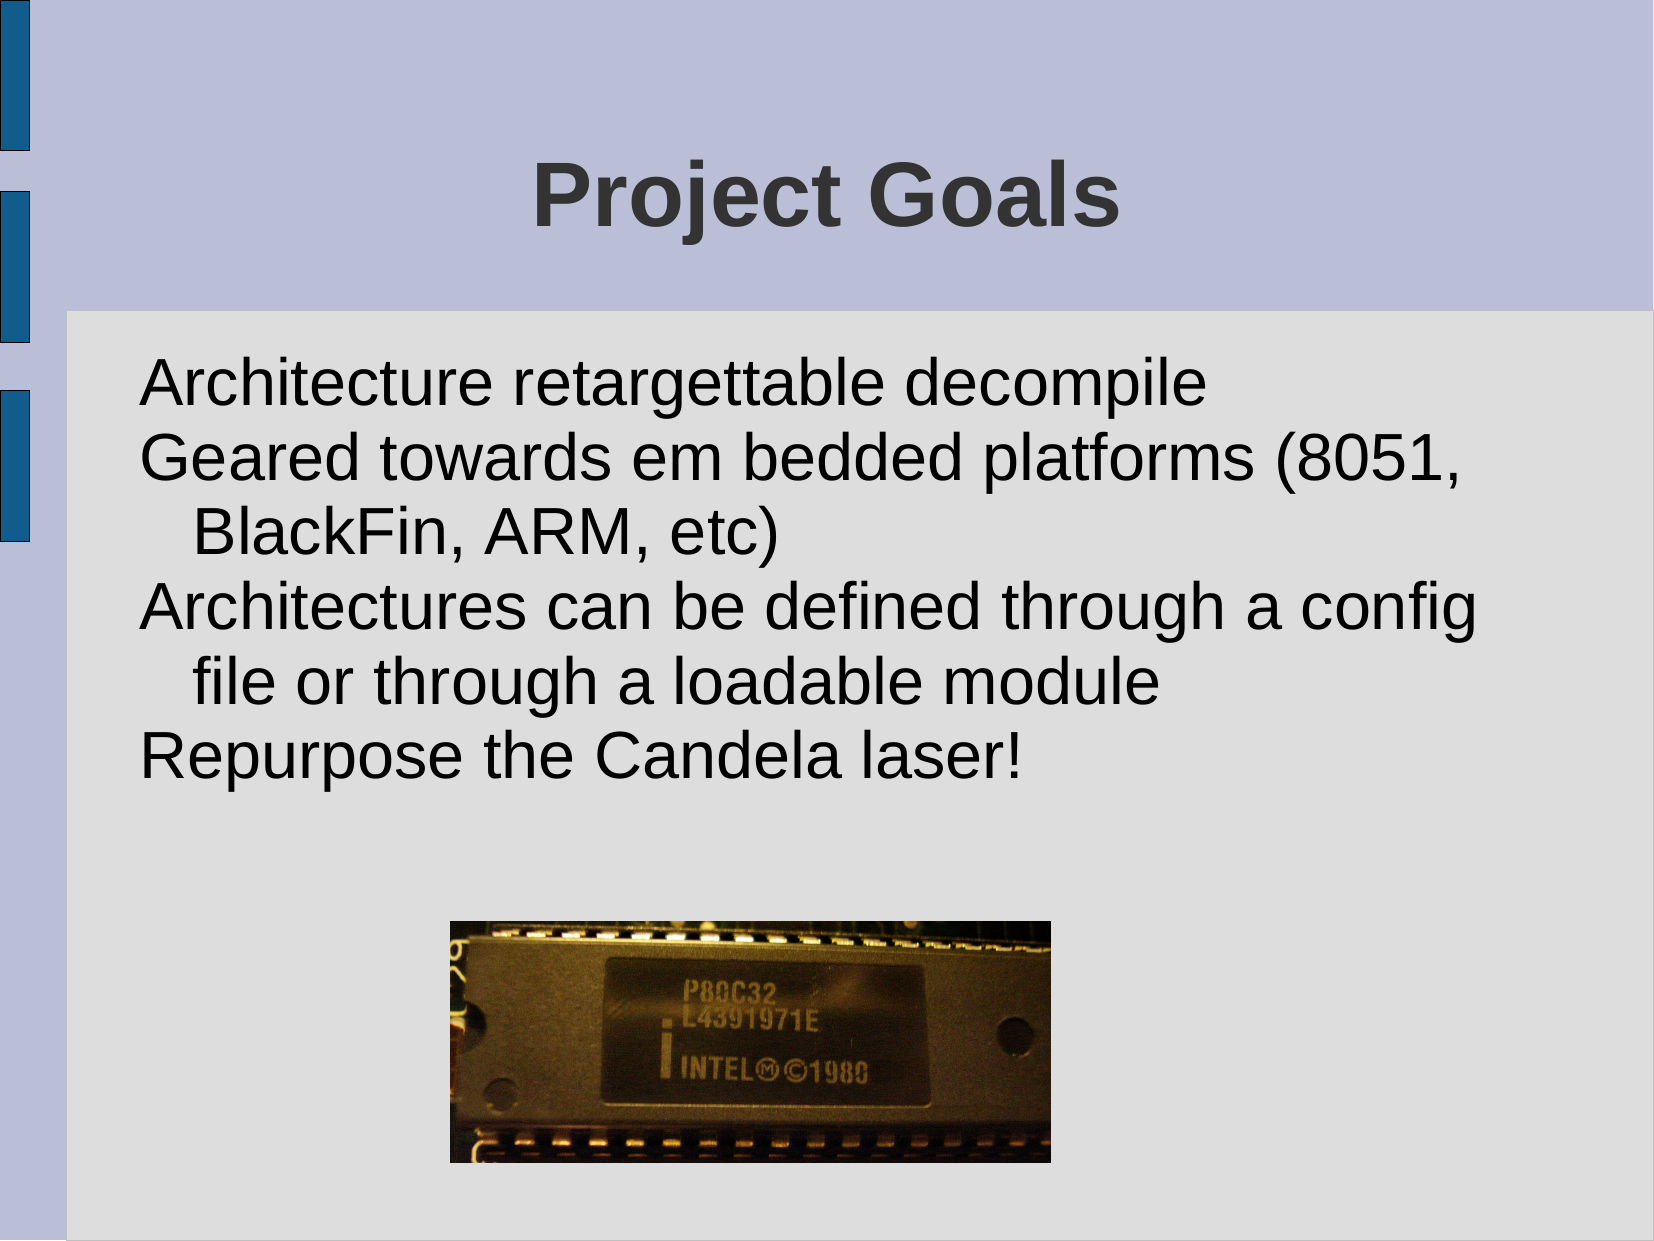

# Project Goals
Architecture retargettable decompile
Geared towards em bedded platforms (8051, BlackFin, ARM, etc)
Architectures can be defined through a config file or through a loadable module
Repurpose the Candela laser!